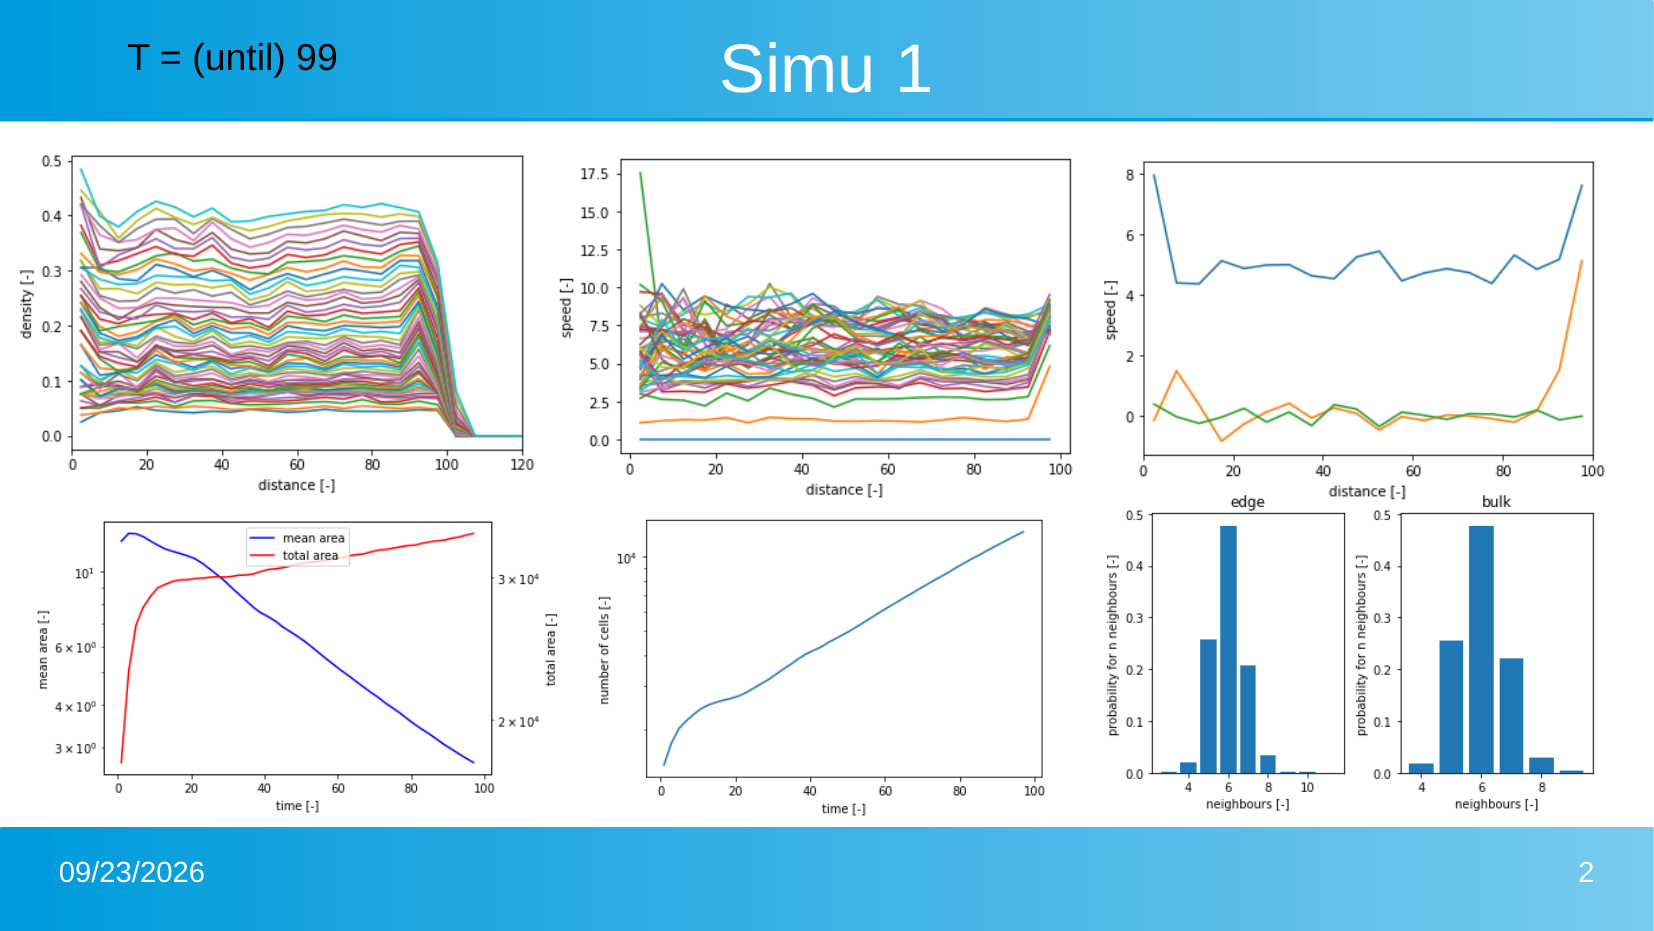

# Simu 1
T = (until) 99
2